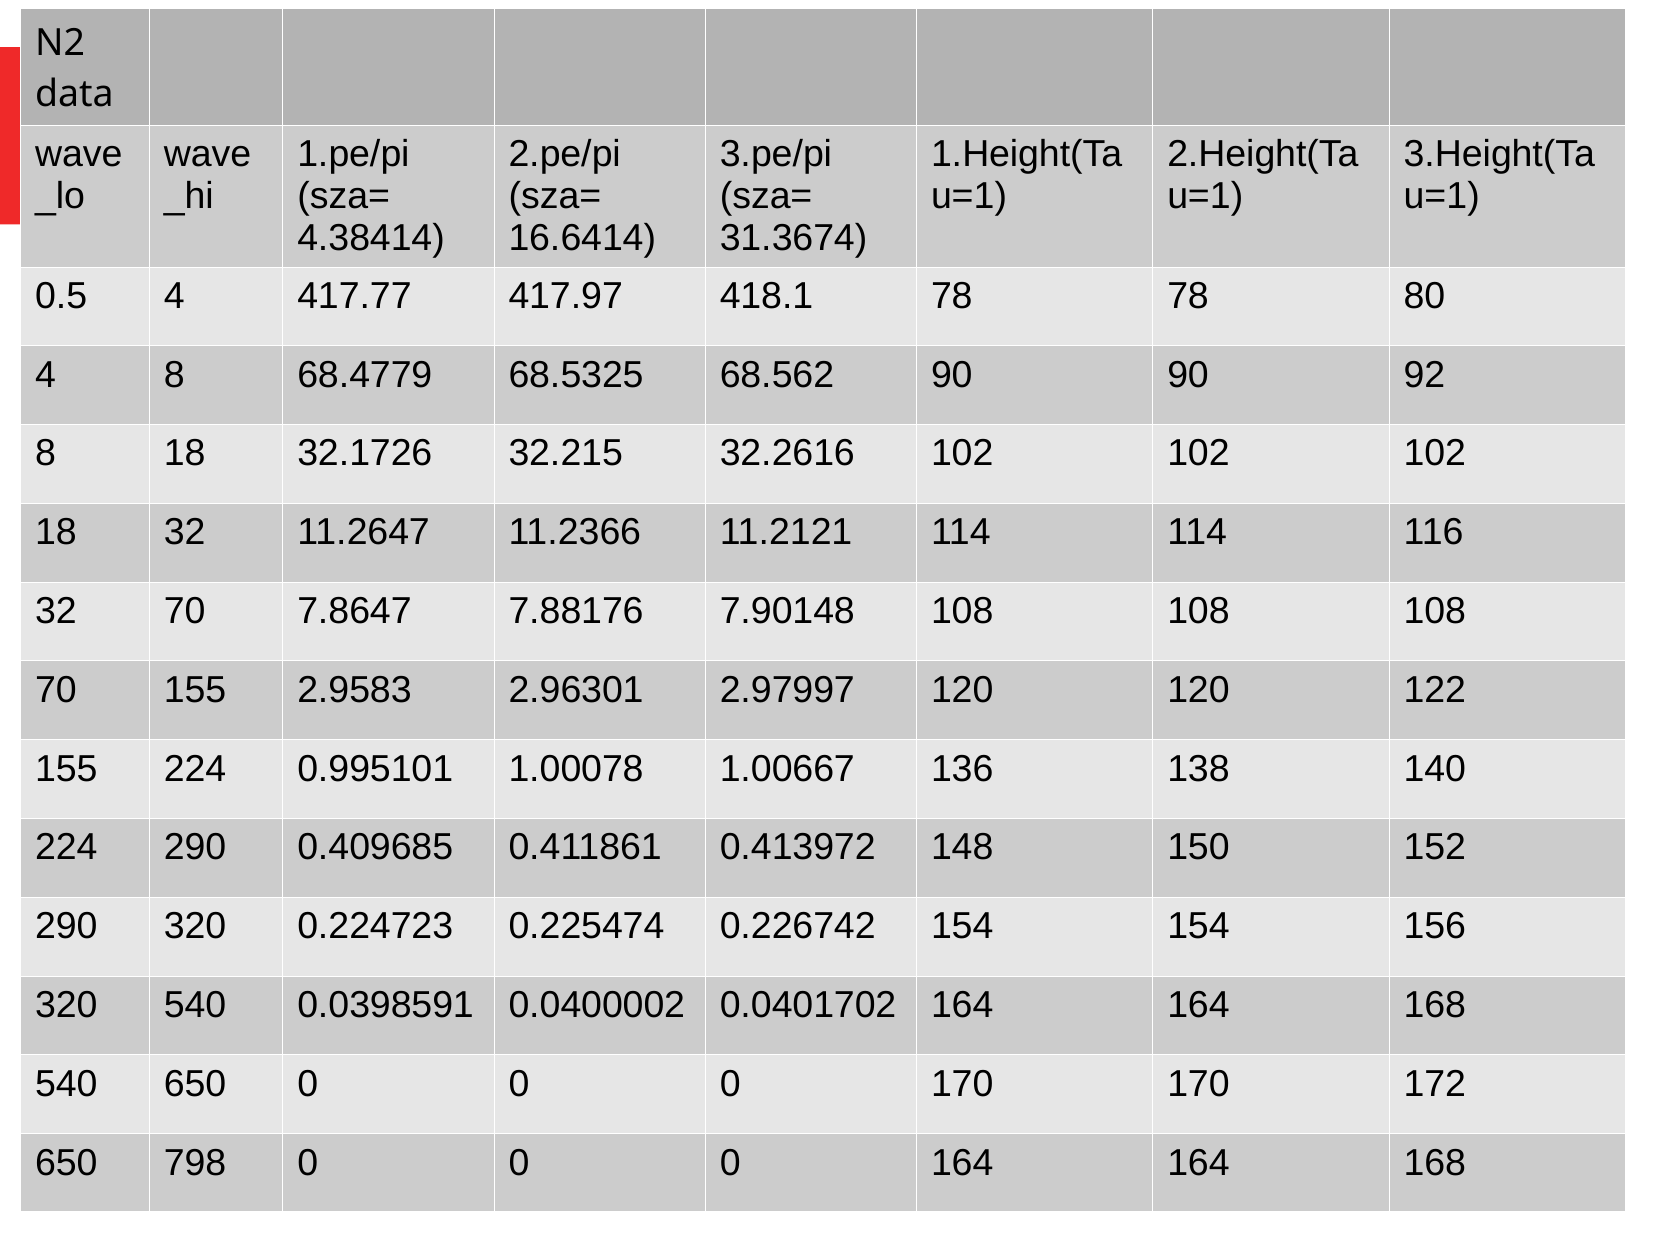

| N2 data | | | | | | | |
| --- | --- | --- | --- | --- | --- | --- | --- |
| wave\_lo | wave\_hi | 1.pe/pi (sza= 4.38414) | 2.pe/pi (sza= 16.6414) | 3.pe/pi (sza= 31.3674) | 1.Height(Tau=1) | 2.Height(Tau=1) | 3.Height(Tau=1) |
| 0.5 | 4 | 417.77 | 417.97 | 418.1 | 78 | 78 | 80 |
| 4 | 8 | 68.4779 | 68.5325 | 68.562 | 90 | 90 | 92 |
| 8 | 18 | 32.1726 | 32.215 | 32.2616 | 102 | 102 | 102 |
| 18 | 32 | 11.2647 | 11.2366 | 11.2121 | 114 | 114 | 116 |
| 32 | 70 | 7.8647 | 7.88176 | 7.90148 | 108 | 108 | 108 |
| 70 | 155 | 2.9583 | 2.96301 | 2.97997 | 120 | 120 | 122 |
| 155 | 224 | 0.995101 | 1.00078 | 1.00667 | 136 | 138 | 140 |
| 224 | 290 | 0.409685 | 0.411861 | 0.413972 | 148 | 150 | 152 |
| 290 | 320 | 0.224723 | 0.225474 | 0.226742 | 154 | 154 | 156 |
| 320 | 540 | 0.0398591 | 0.0400002 | 0.0401702 | 164 | 164 | 168 |
| 540 | 650 | 0 | 0 | 0 | 170 | 170 | 172 |
| 650 | 798 | 0 | 0 | 0 | 164 | 164 | 168 |
30